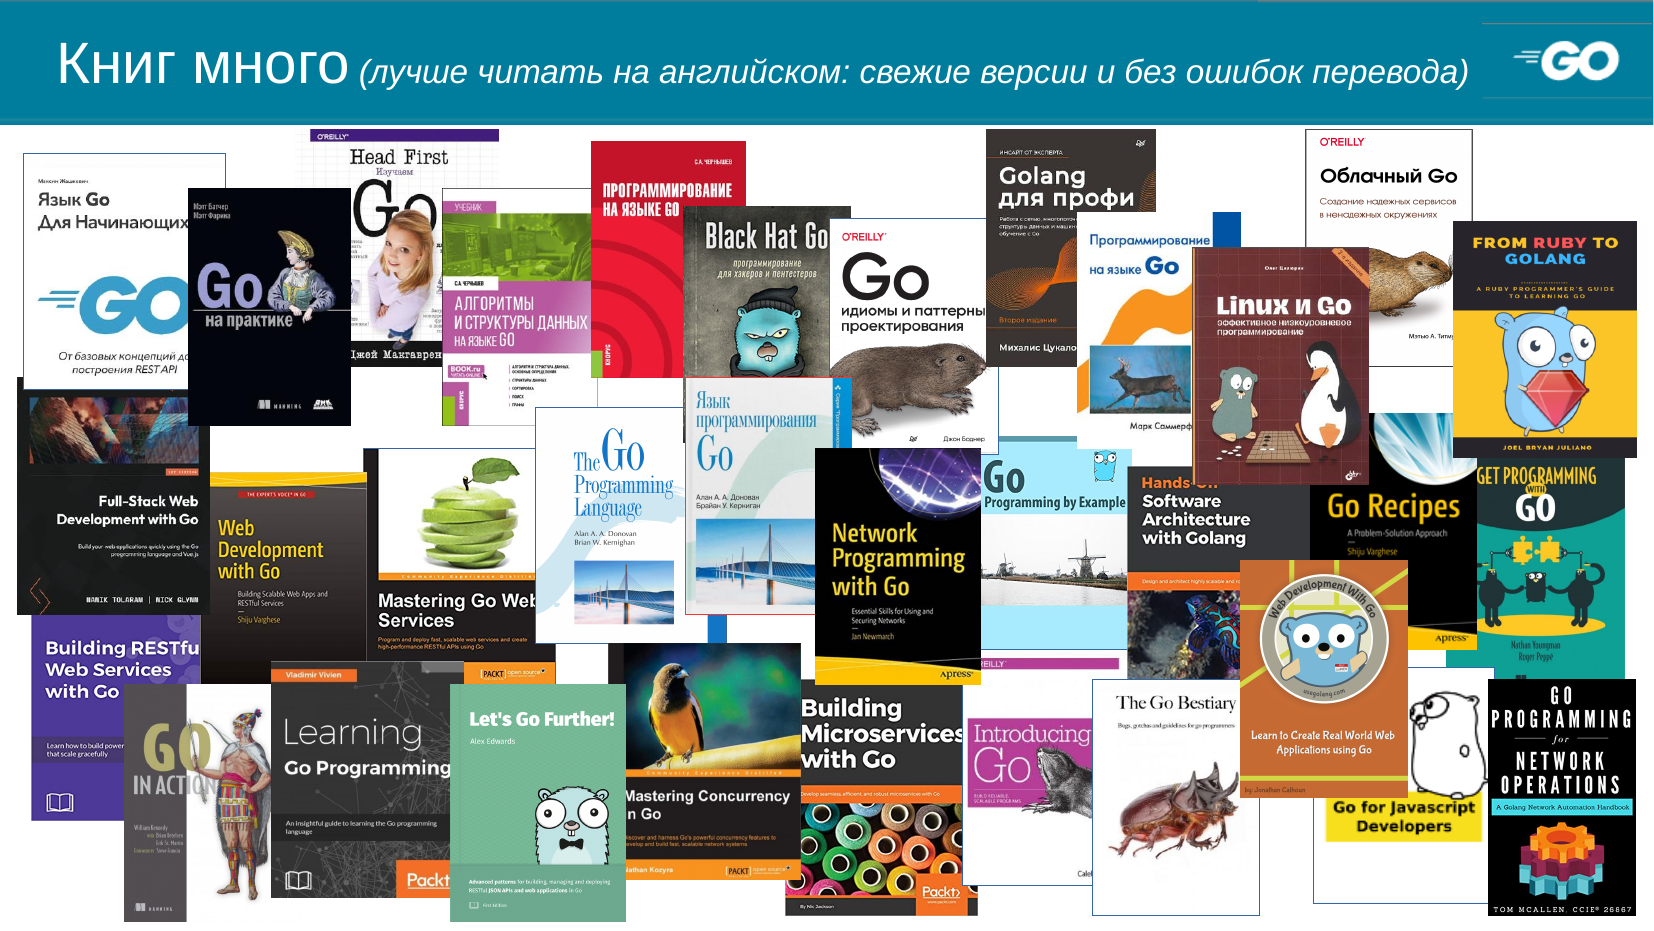

Книг много (лучше читать на английском: свежие версии и без ошибок перевода)